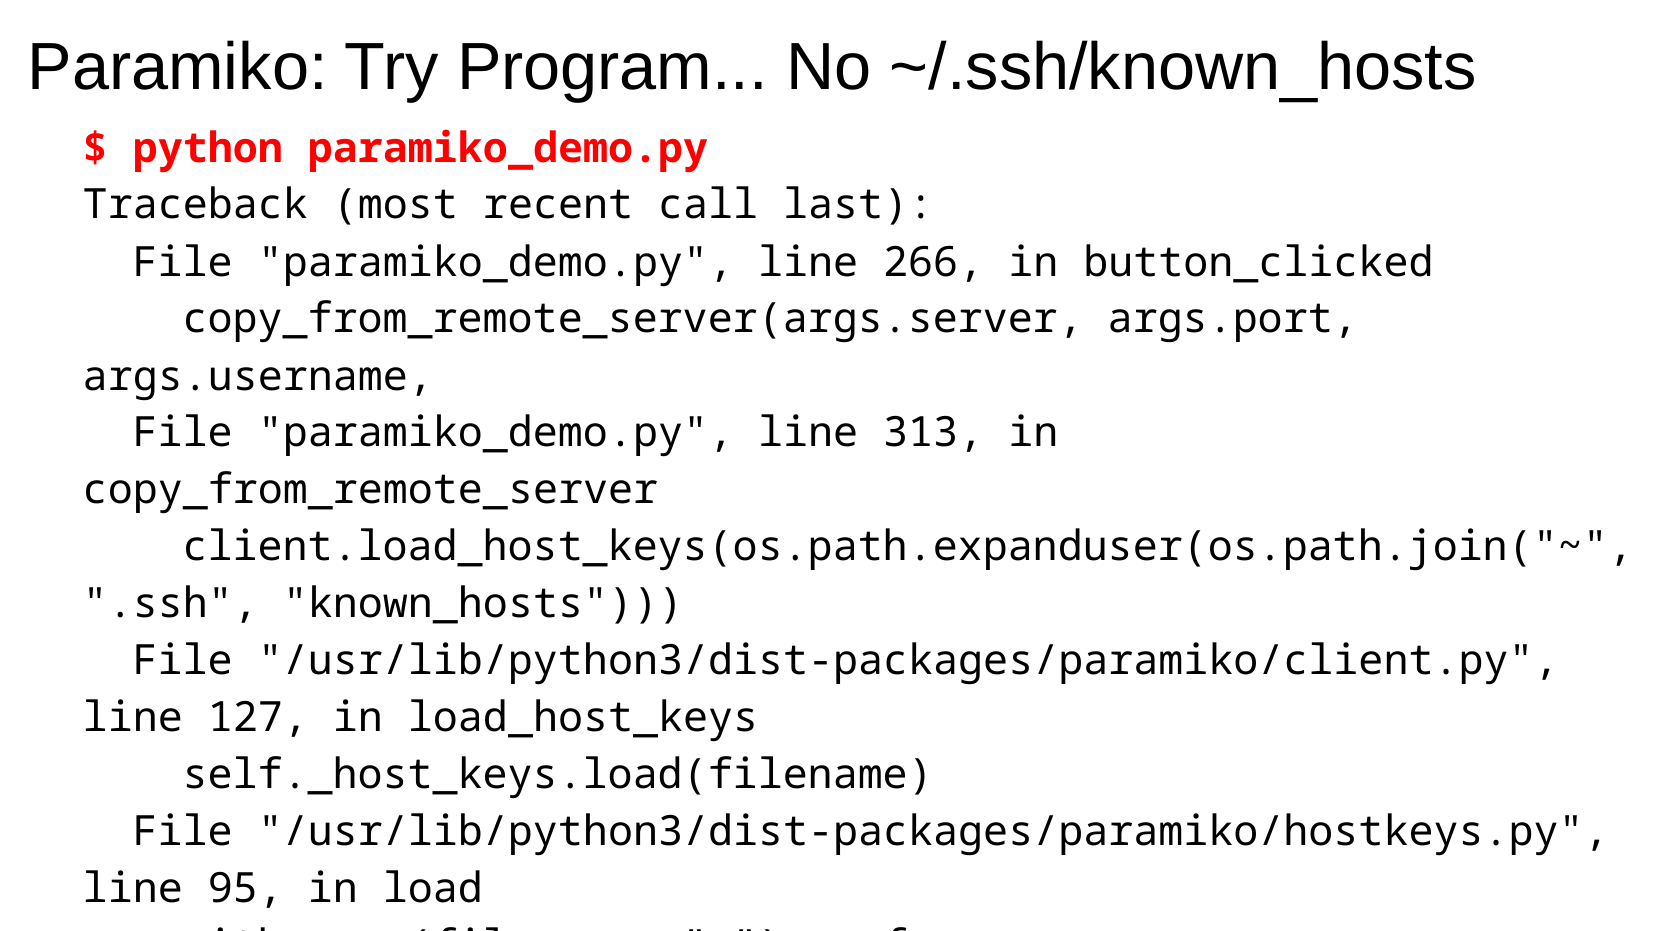

# Paramiko: Try Program... No ~/.ssh/known_hosts
$ python paramiko_demo.py
Traceback (most recent call last):
 File "paramiko_demo.py", line 266, in button_clicked
 copy_from_remote_server(args.server, args.port, args.username,
 File "paramiko_demo.py", line 313, in copy_from_remote_server
 client.load_host_keys(os.path.expanduser(os.path.join("~", ".ssh", "known_hosts")))
 File "/usr/lib/python3/dist-packages/paramiko/client.py", line 127, in load_host_keys
 self._host_keys.load(filename)
 File "/usr/lib/python3/dist-packages/paramiko/hostkeys.py", line 95, in load
 with open(filename, "r") as f:
FileNotFoundError: [Errno 2] No such file or directory: '/home/ian/.ssh/known_hosts'
$ ls ~/.ssh
ls: cannot access '/home/ian/.ssh': No such file or directory